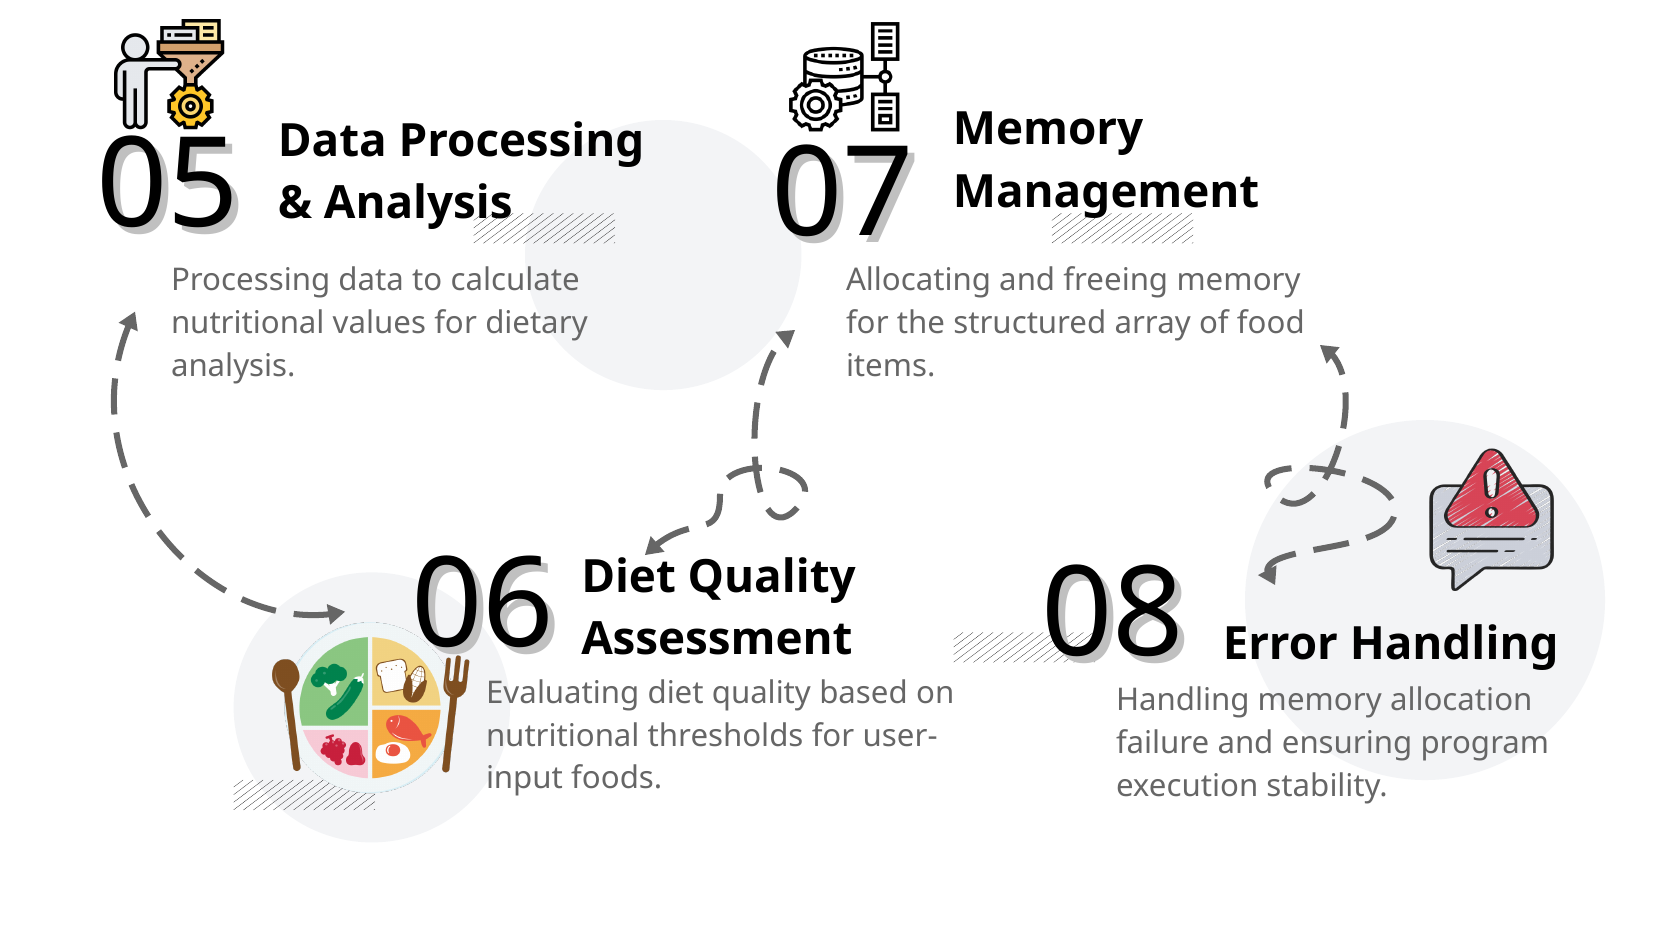

05
Memory Management
07
Data Processing & Analysis
Processing data to calculate nutritional values for dietary analysis.
Allocating and freeing memory for the structured array of food items.
06
08
Diet Quality Assessment
Error Handling
Evaluating diet quality based on nutritional thresholds for user-input foods.
Handling memory allocation failure and ensuring program execution stability.